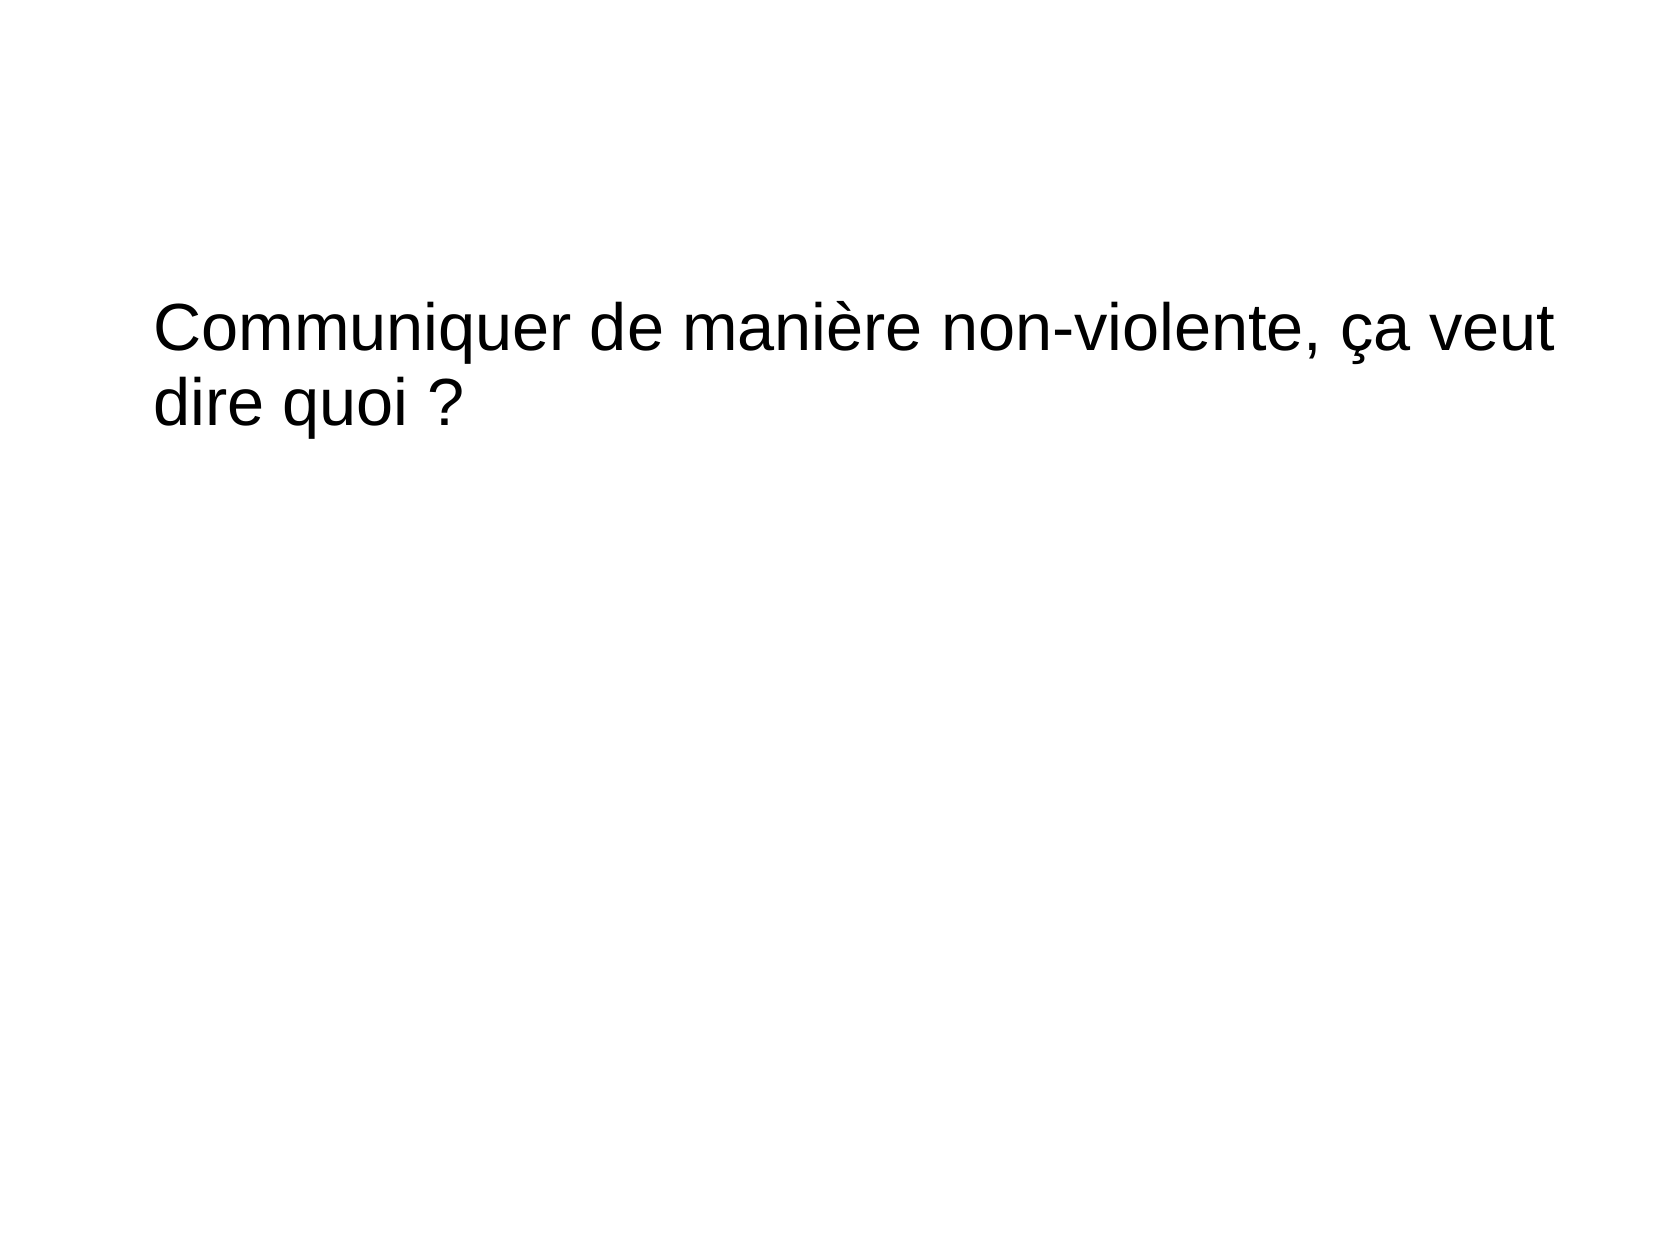

# Communiquer de manière non-violente, ça veut dire quoi ?